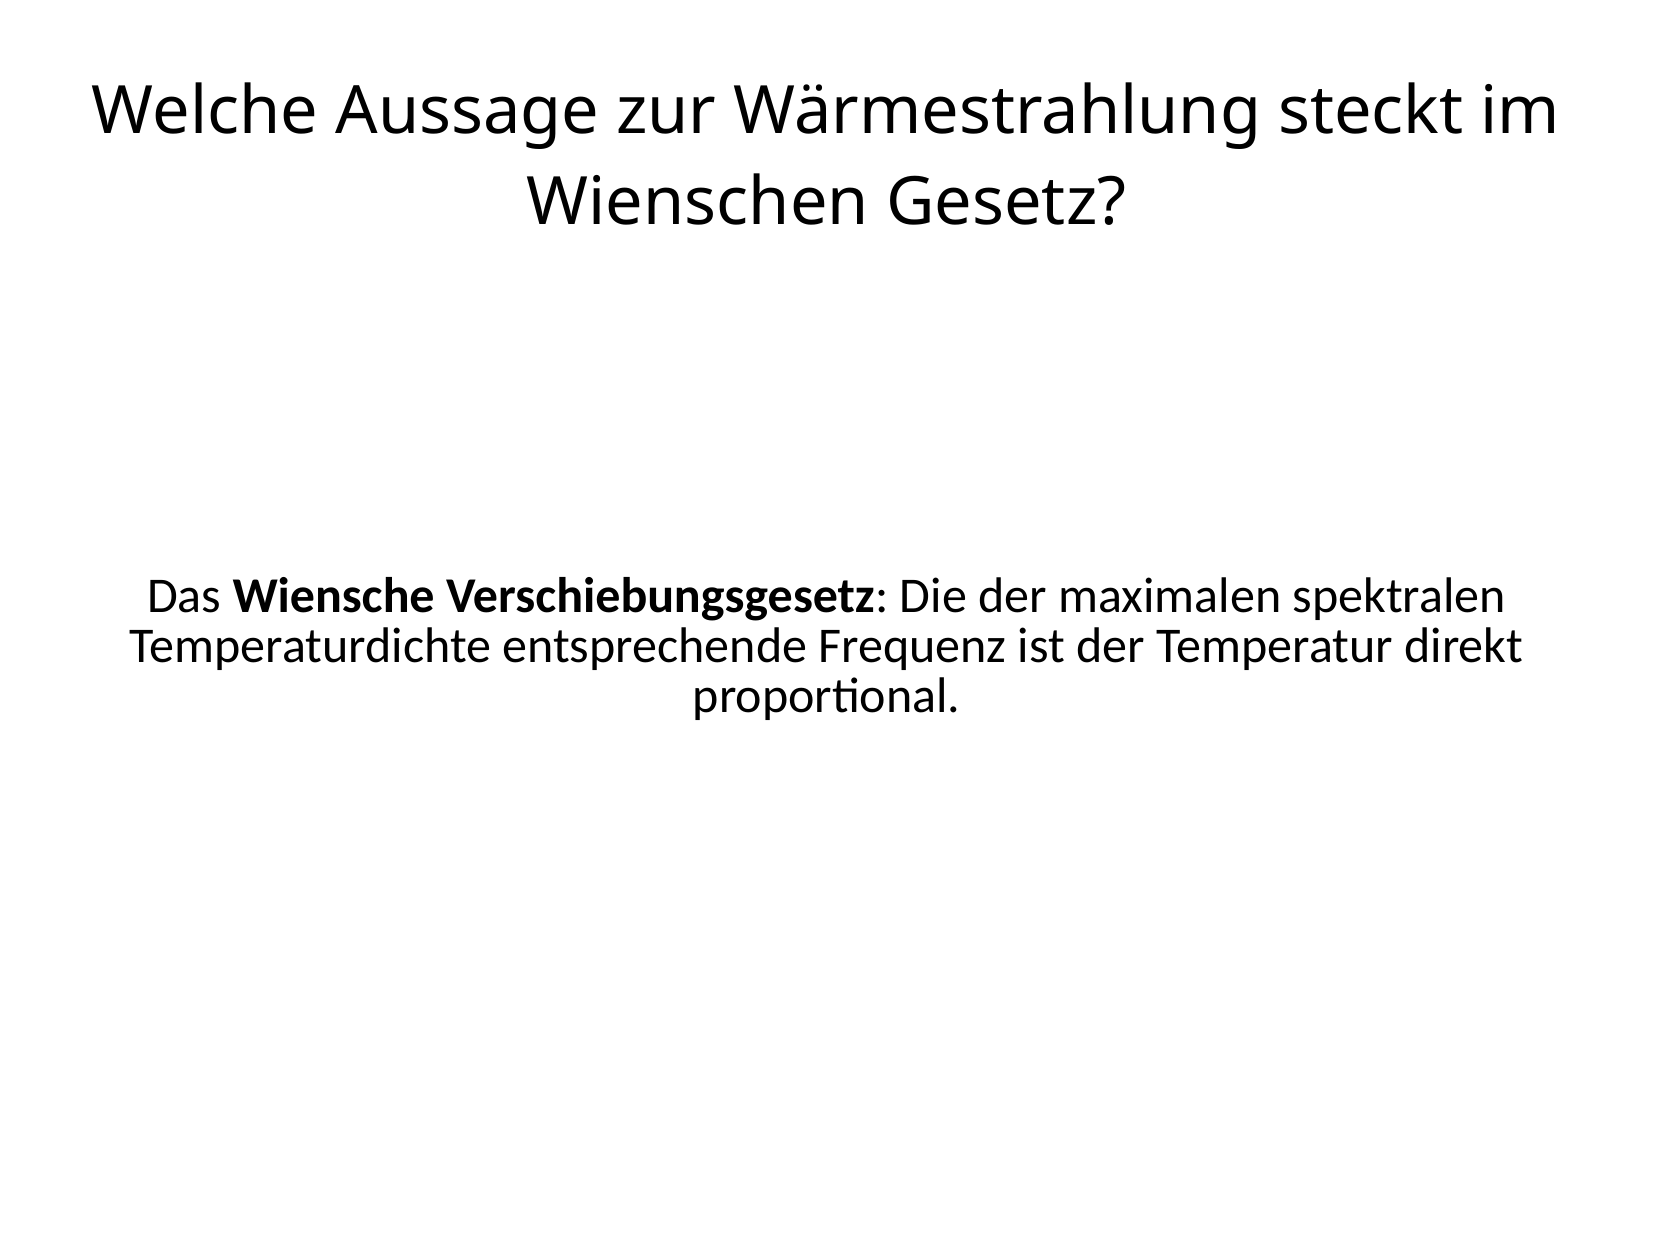

# Welche Aussage zur Wärmestrahlung steckt im Wienschen Gesetz?
Das Wiensche Verschiebungsgesetz: Die der maximalen spektralen Temperaturdichte entsprechende Frequenz ist der Temperatur direkt proportional.